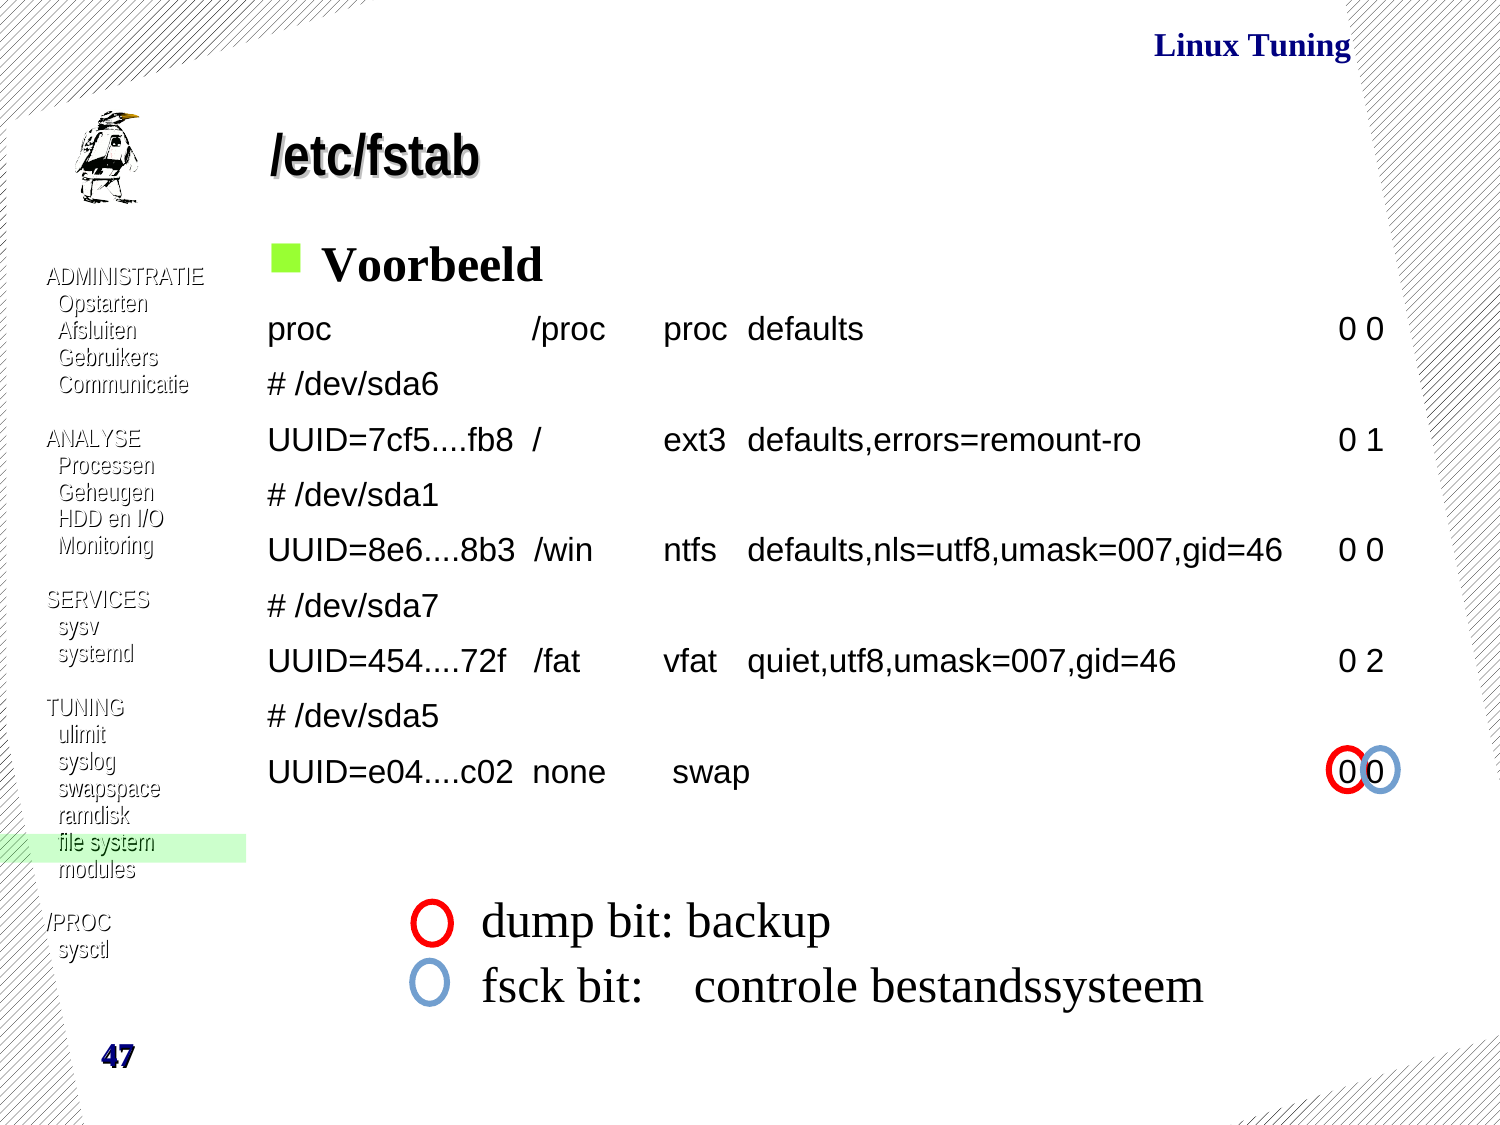

# /etc/fstab
Voorbeeld
proc 	 /proc	proc	 defaults							0 0
# /dev/sda6
UUID=7cf5....fb8 / 		ext3	 defaults,errors=remount-ro 			0 1
# /dev/sda1
UUID=8e6....8b3 /win	ntfs	 defaults,nls=utf8,umask=007,gid=46	0 0
# /dev/sda7
UUID=454....72f /fat		vfat	 quiet,utf8,umask=007,gid=46 			0 2
# /dev/sda5
UUID=e04....c02 none	 swap	 						0 0
dump bit: backup
fsck bit: controle bestandssysteem